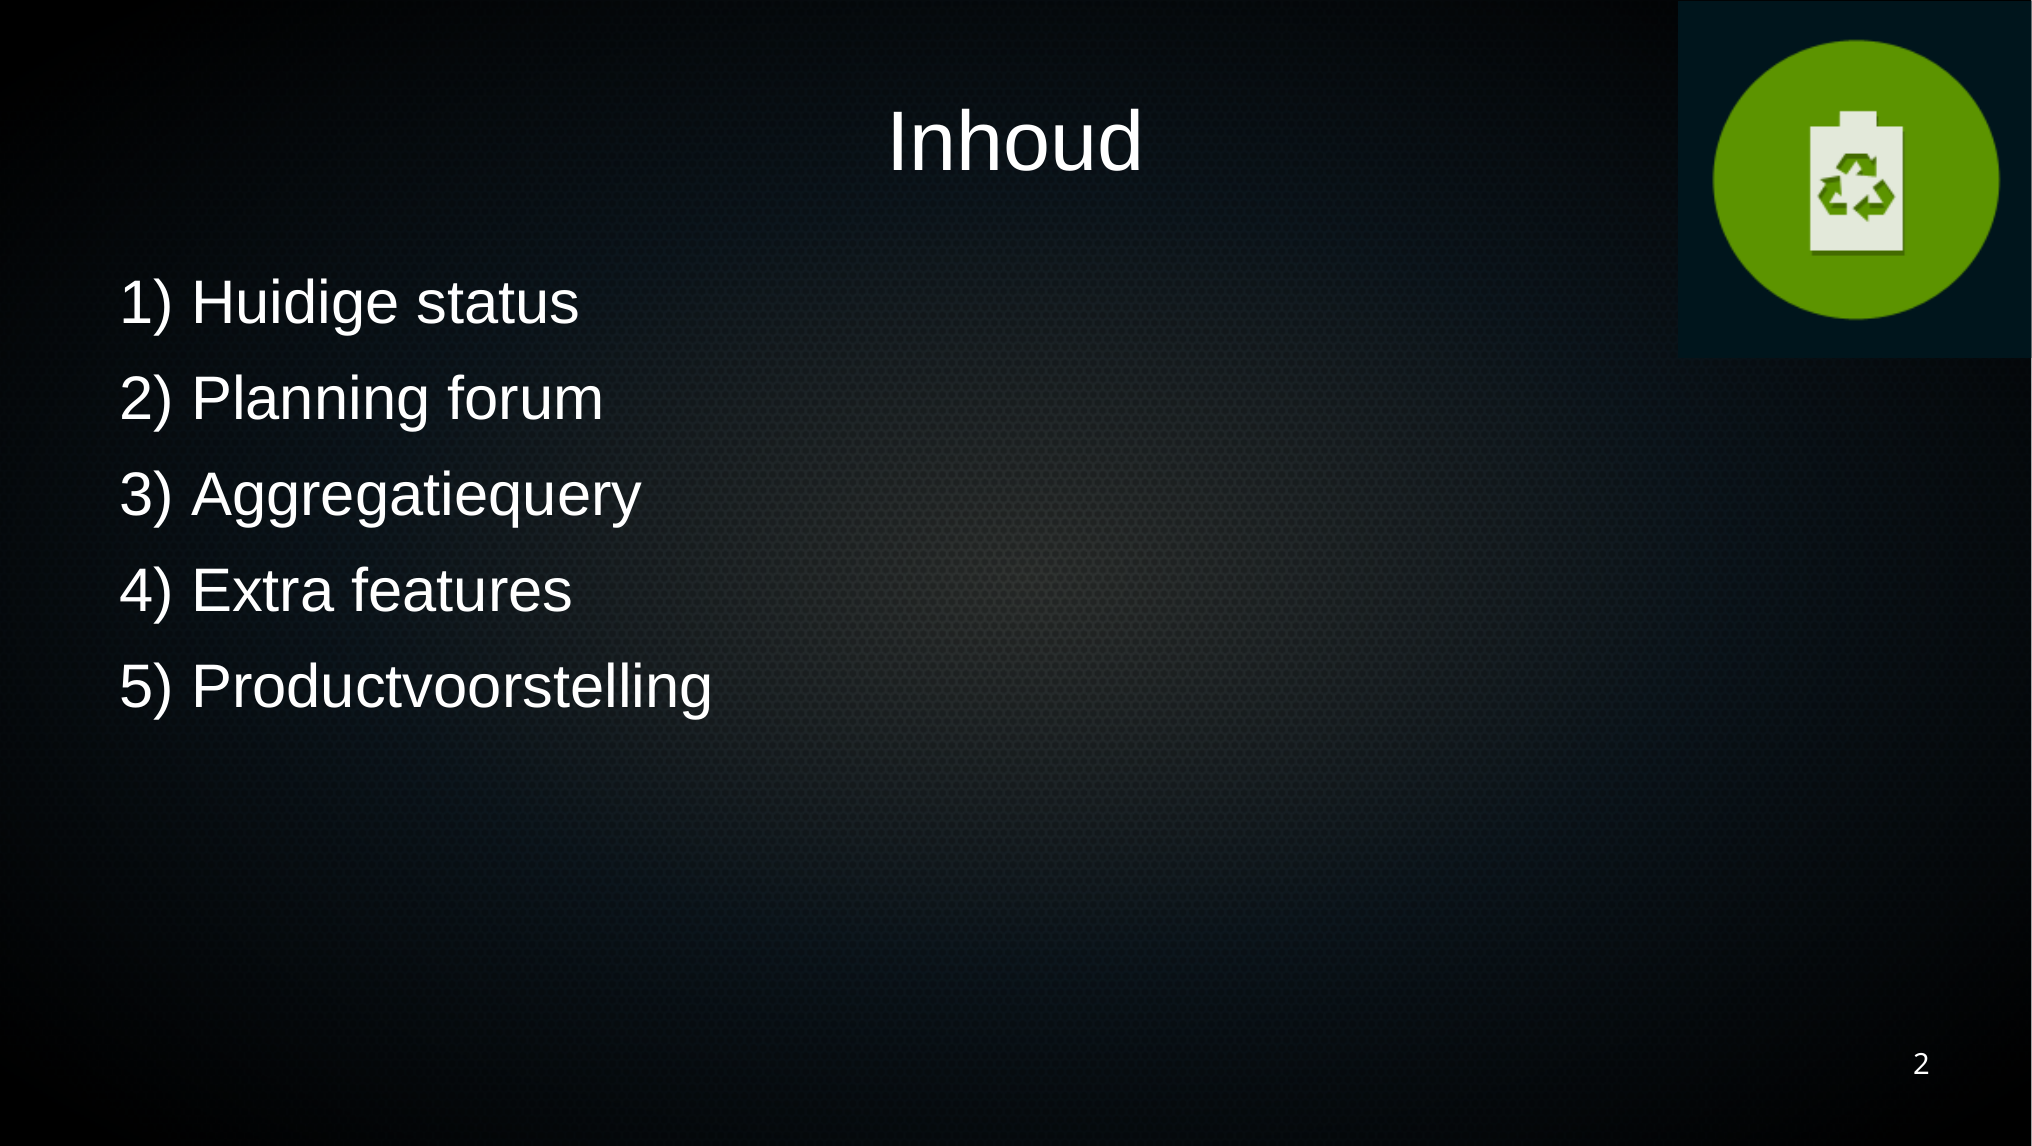

# Inhoud
 Huidige status
 Planning forum
 Aggregatiequery
 Extra features
 Productvoorstelling
2